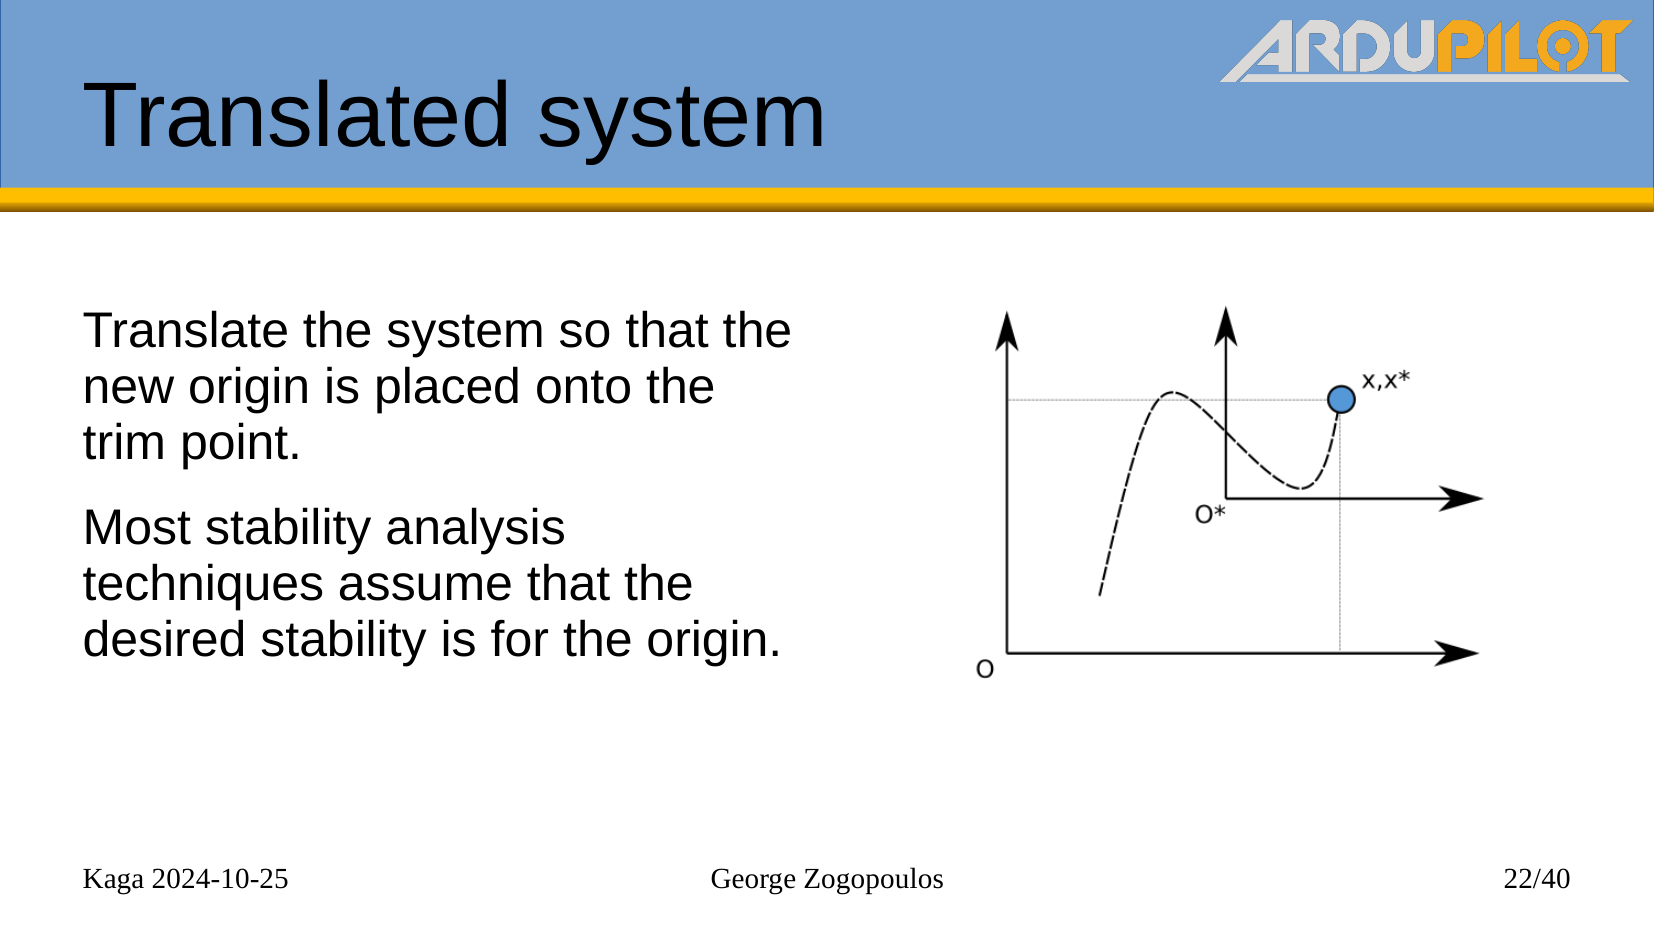

# Translated system
Translate the system so that the new origin is placed onto the trim point.
Most stability analysis techniques assume that the desired stability is for the origin.
Kaga 2024-10-25
George Zogopoulos
22